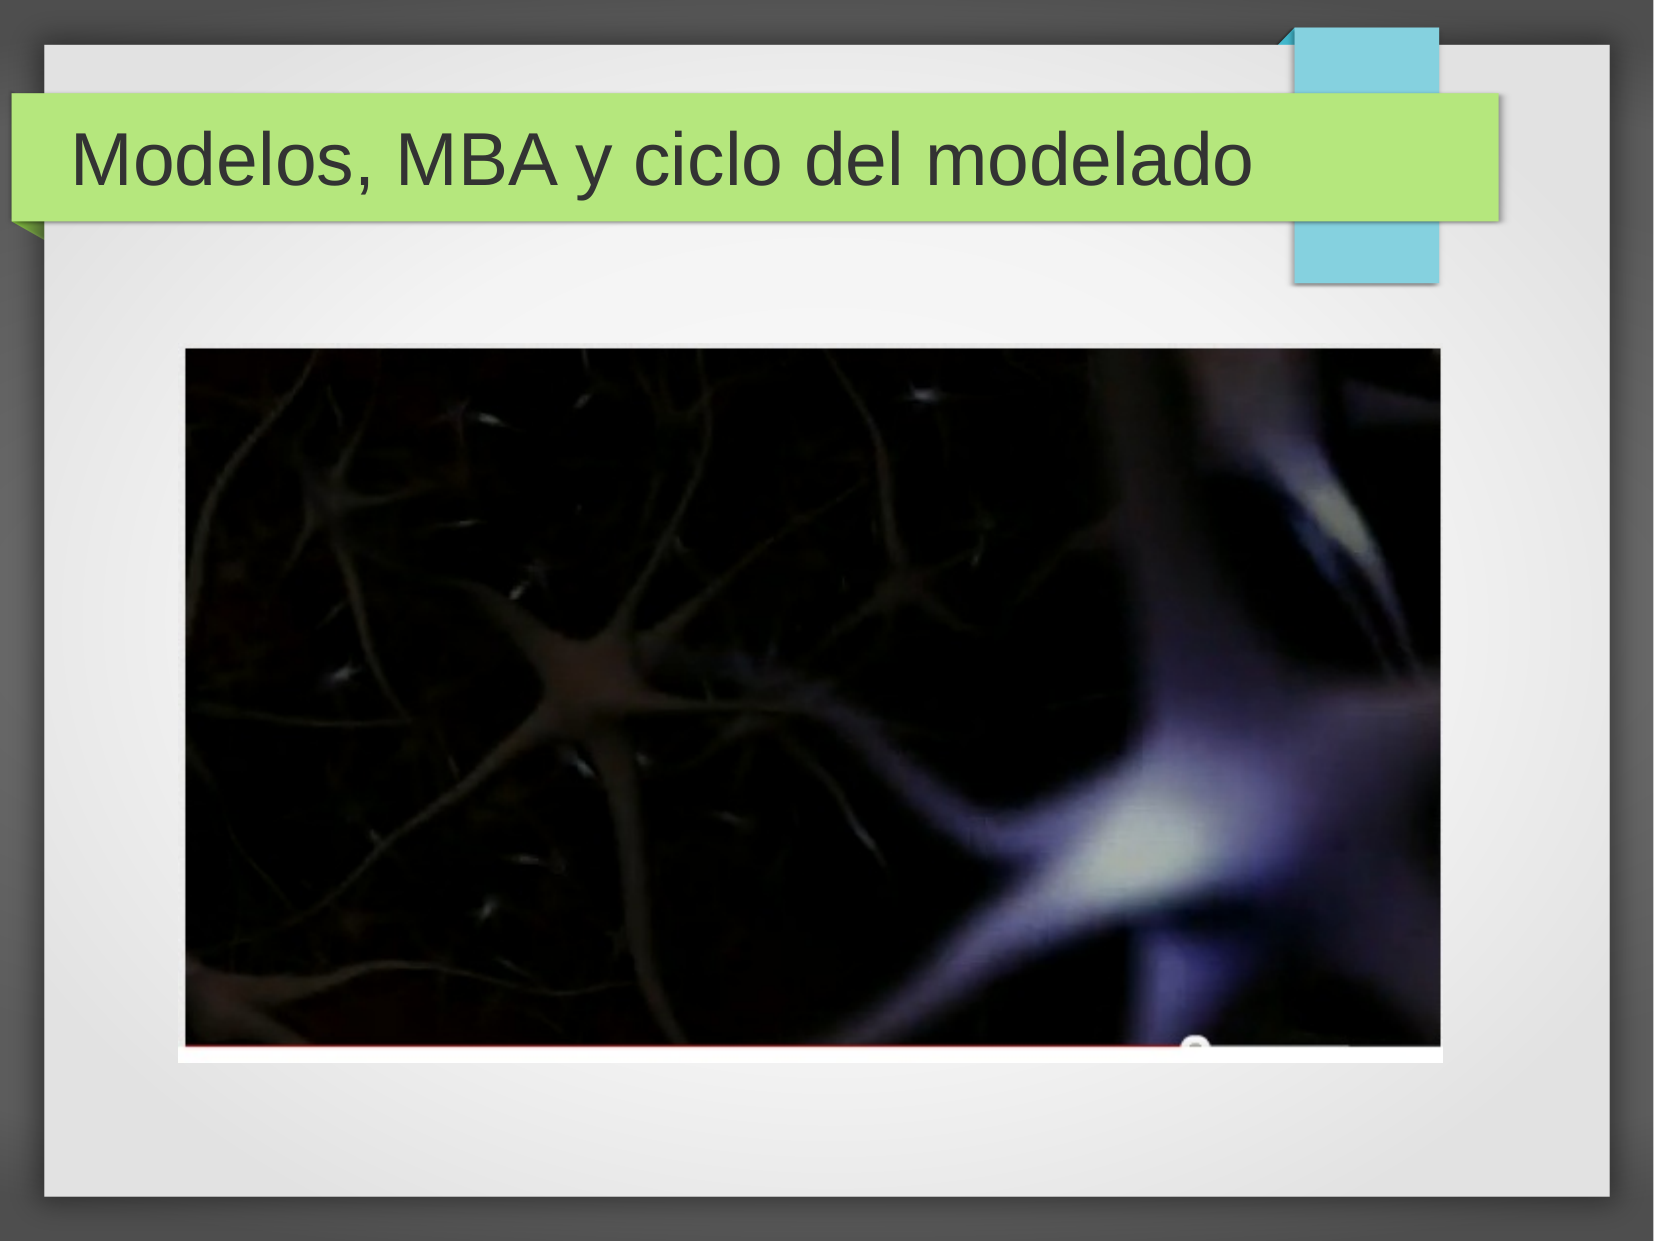

# Modelos, MBA y ciclo del modelado